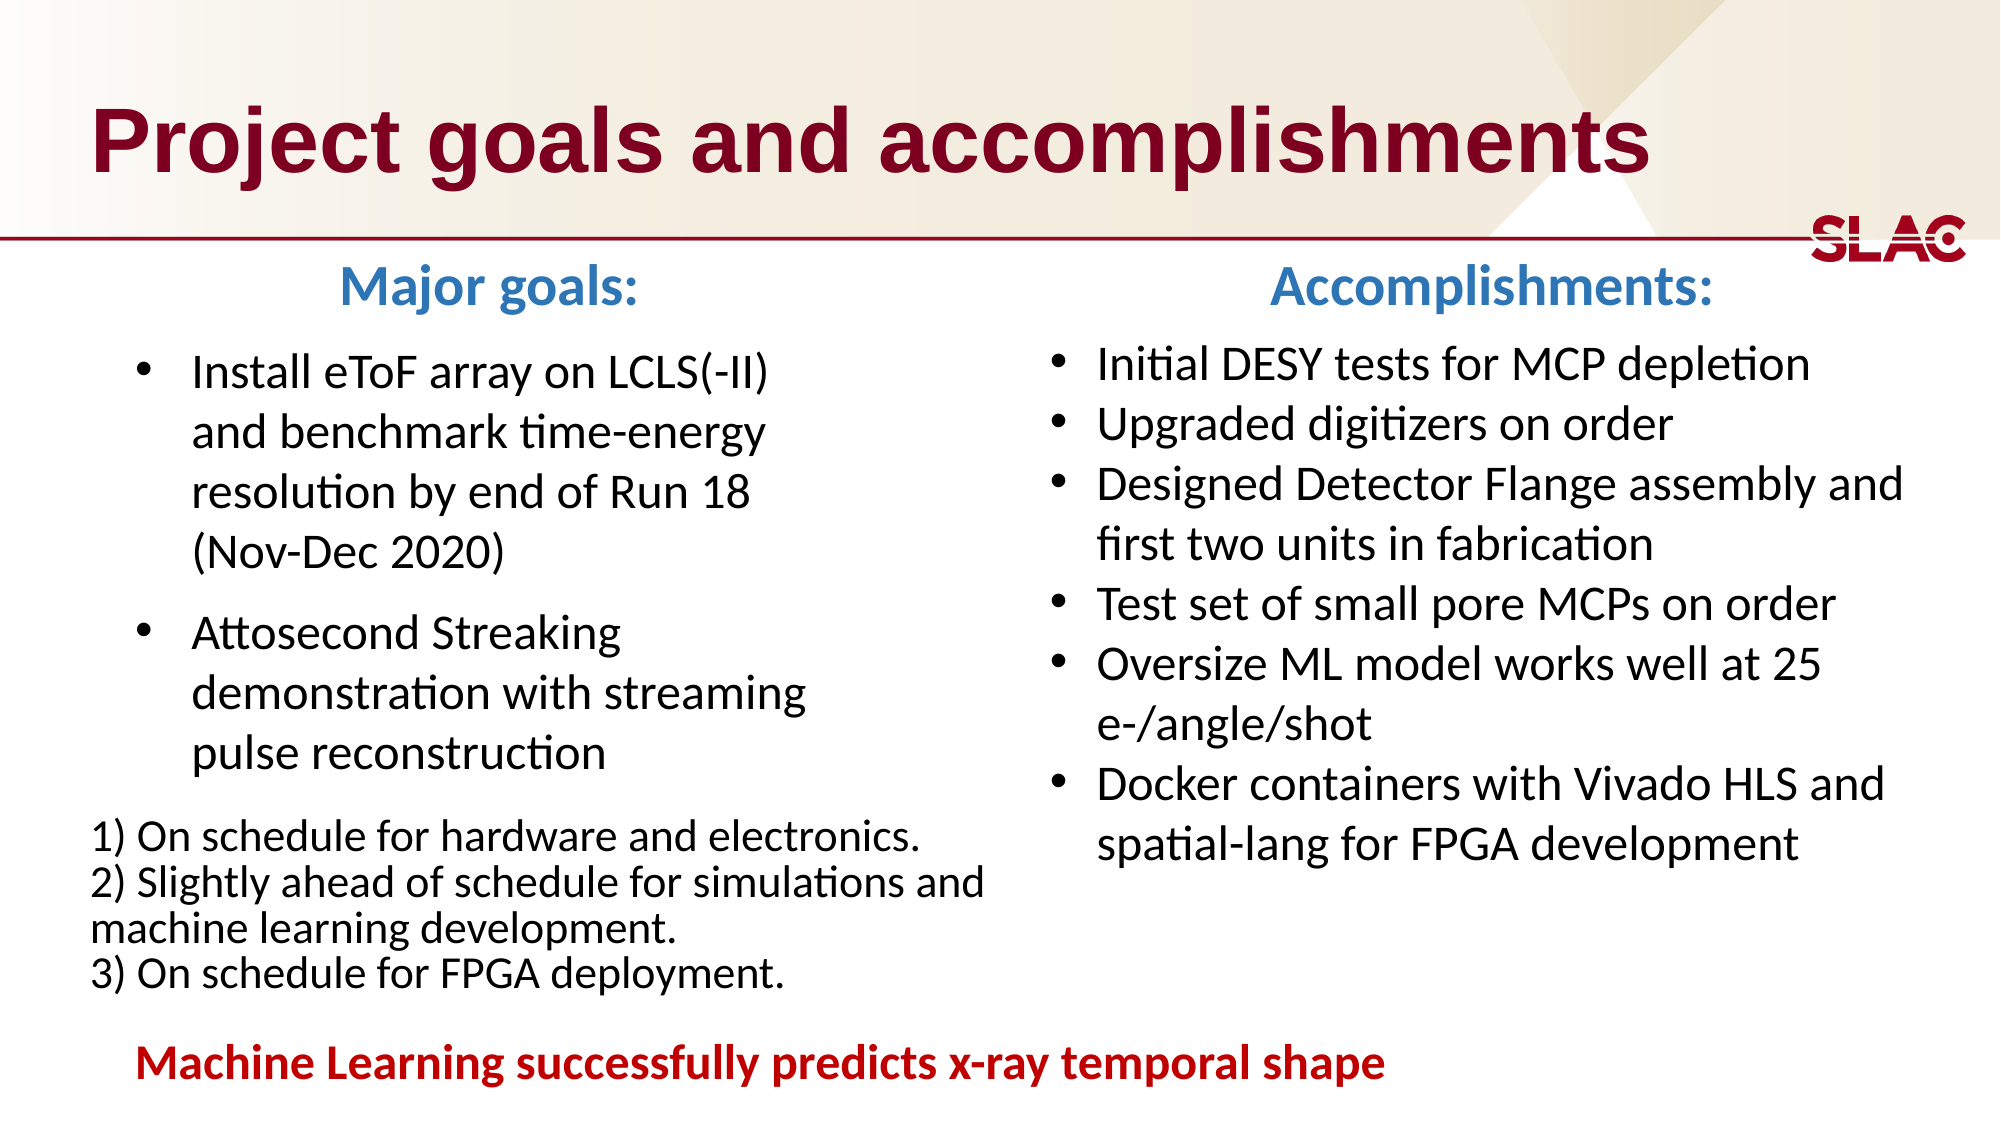

# Project goals and accomplishments
Major goals:
Install eToF array on LCLS(-II) and benchmark time-energy resolution by end of Run 18 (Nov-Dec 2020)
Attosecond Streaking demonstration with streaming pulse reconstruction
Accomplishments:
Initial DESY tests for MCP depletion
Upgraded digitizers on order
Designed Detector Flange assembly and first two units in fabrication
Test set of small pore MCPs on order
Oversize ML model works well at 25 e-/angle/shot
Docker containers with Vivado HLS and spatial-lang for FPGA development
1) On schedule for hardware and electronics.
2) Slightly ahead of schedule for simulations and machine learning development.
3) On schedule for FPGA deployment.
Machine Learning successfully predicts x-ray temporal shape